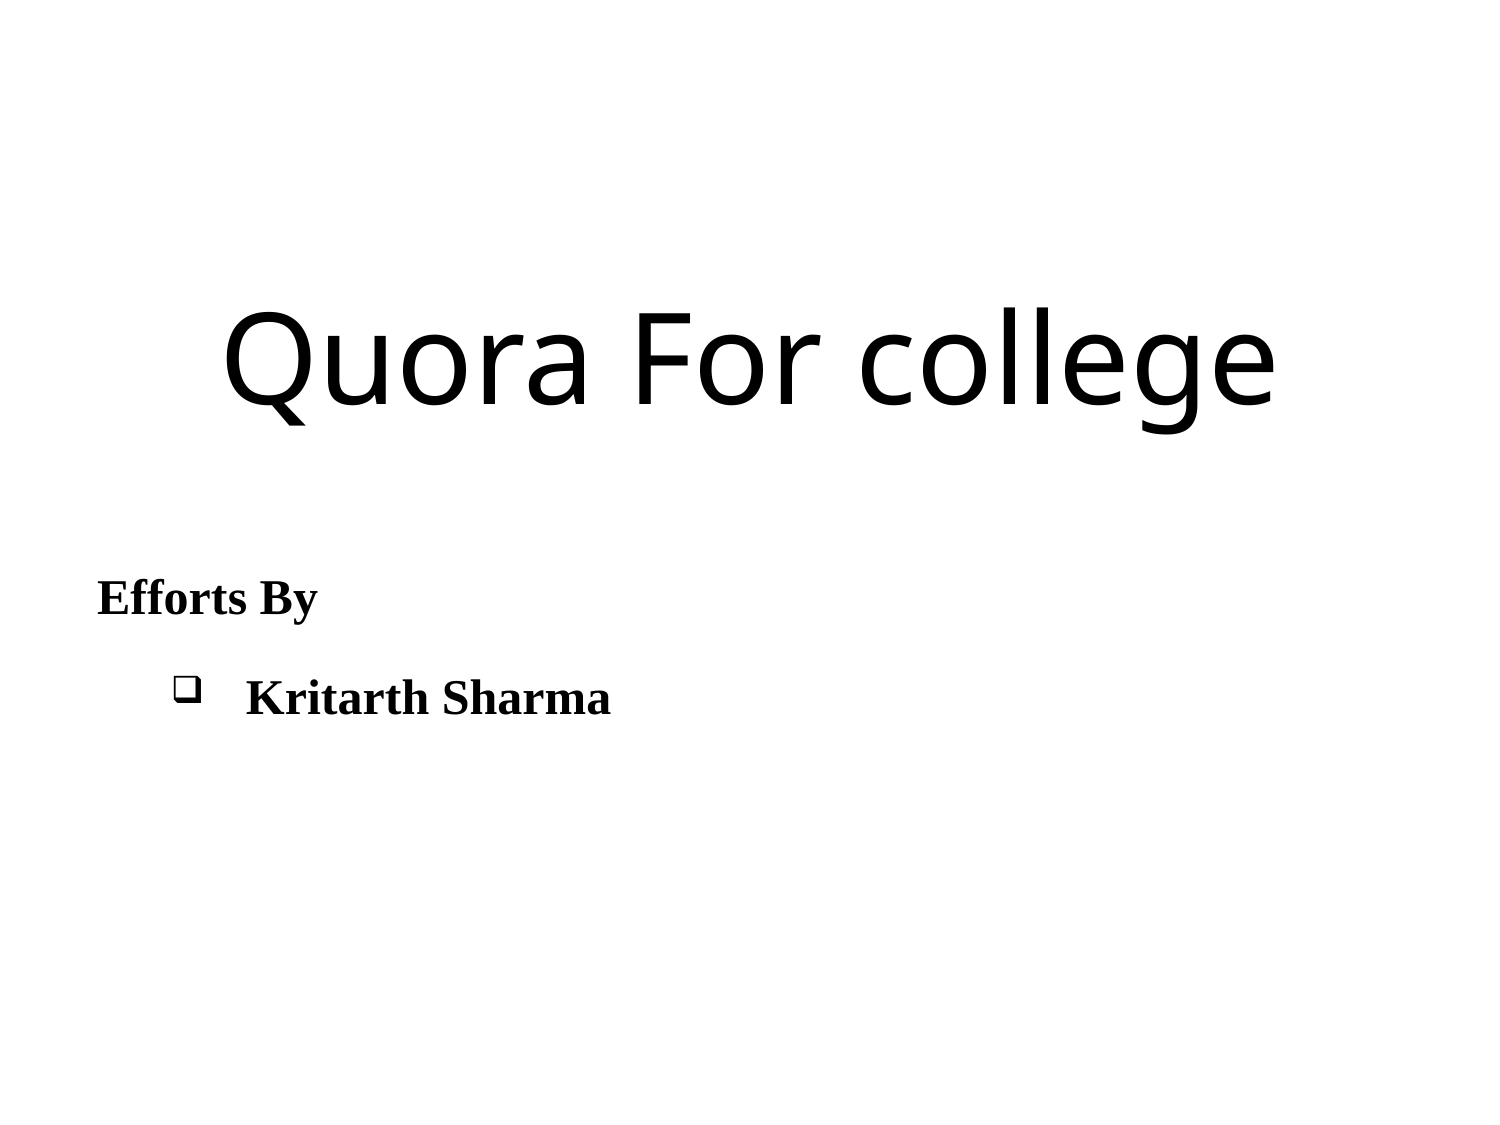

# Quora For college
Efforts By
 	Kritarth Sharma